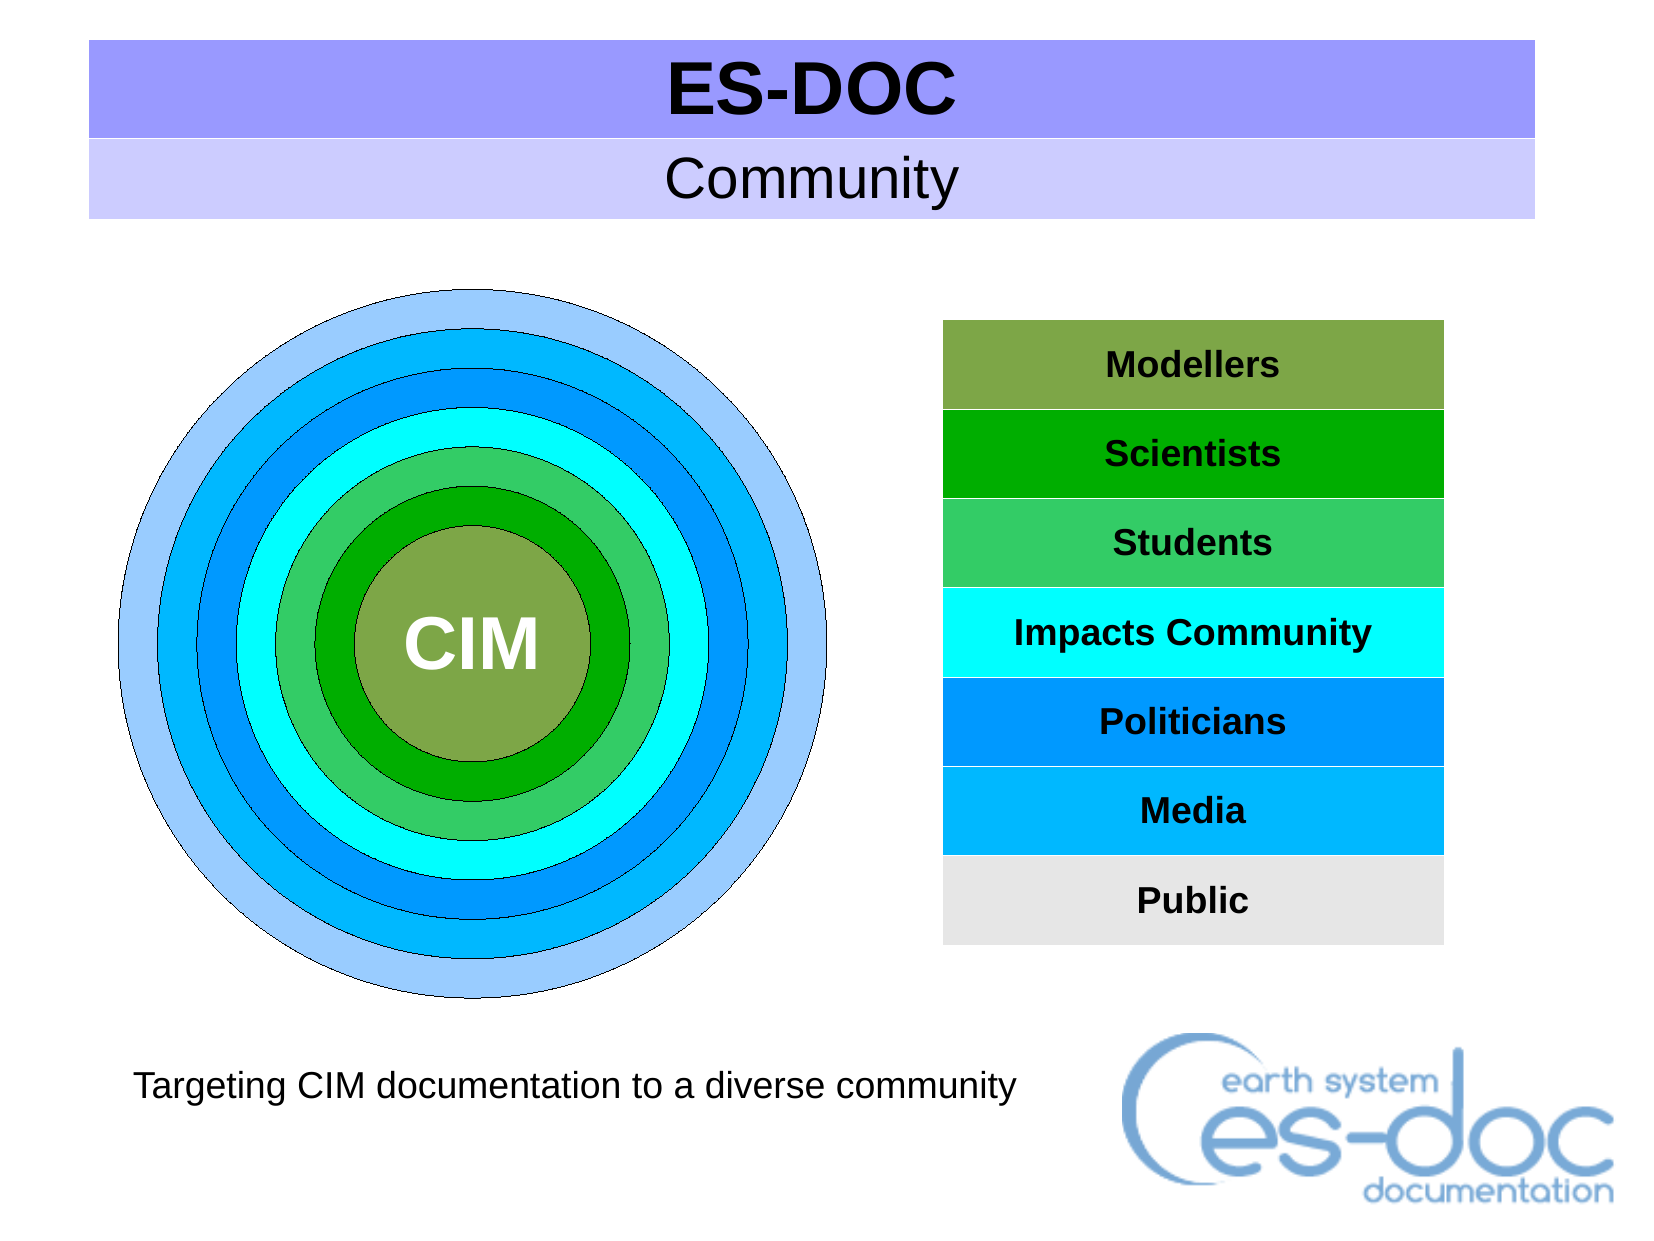

| ES-DOC |
| --- |
| Community |
CIM
| Modellers |
| --- |
| Scientists |
| Students |
| Impacts Community |
| Politicians |
| Media |
| Public |
Targeting CIM documentation to a diverse community